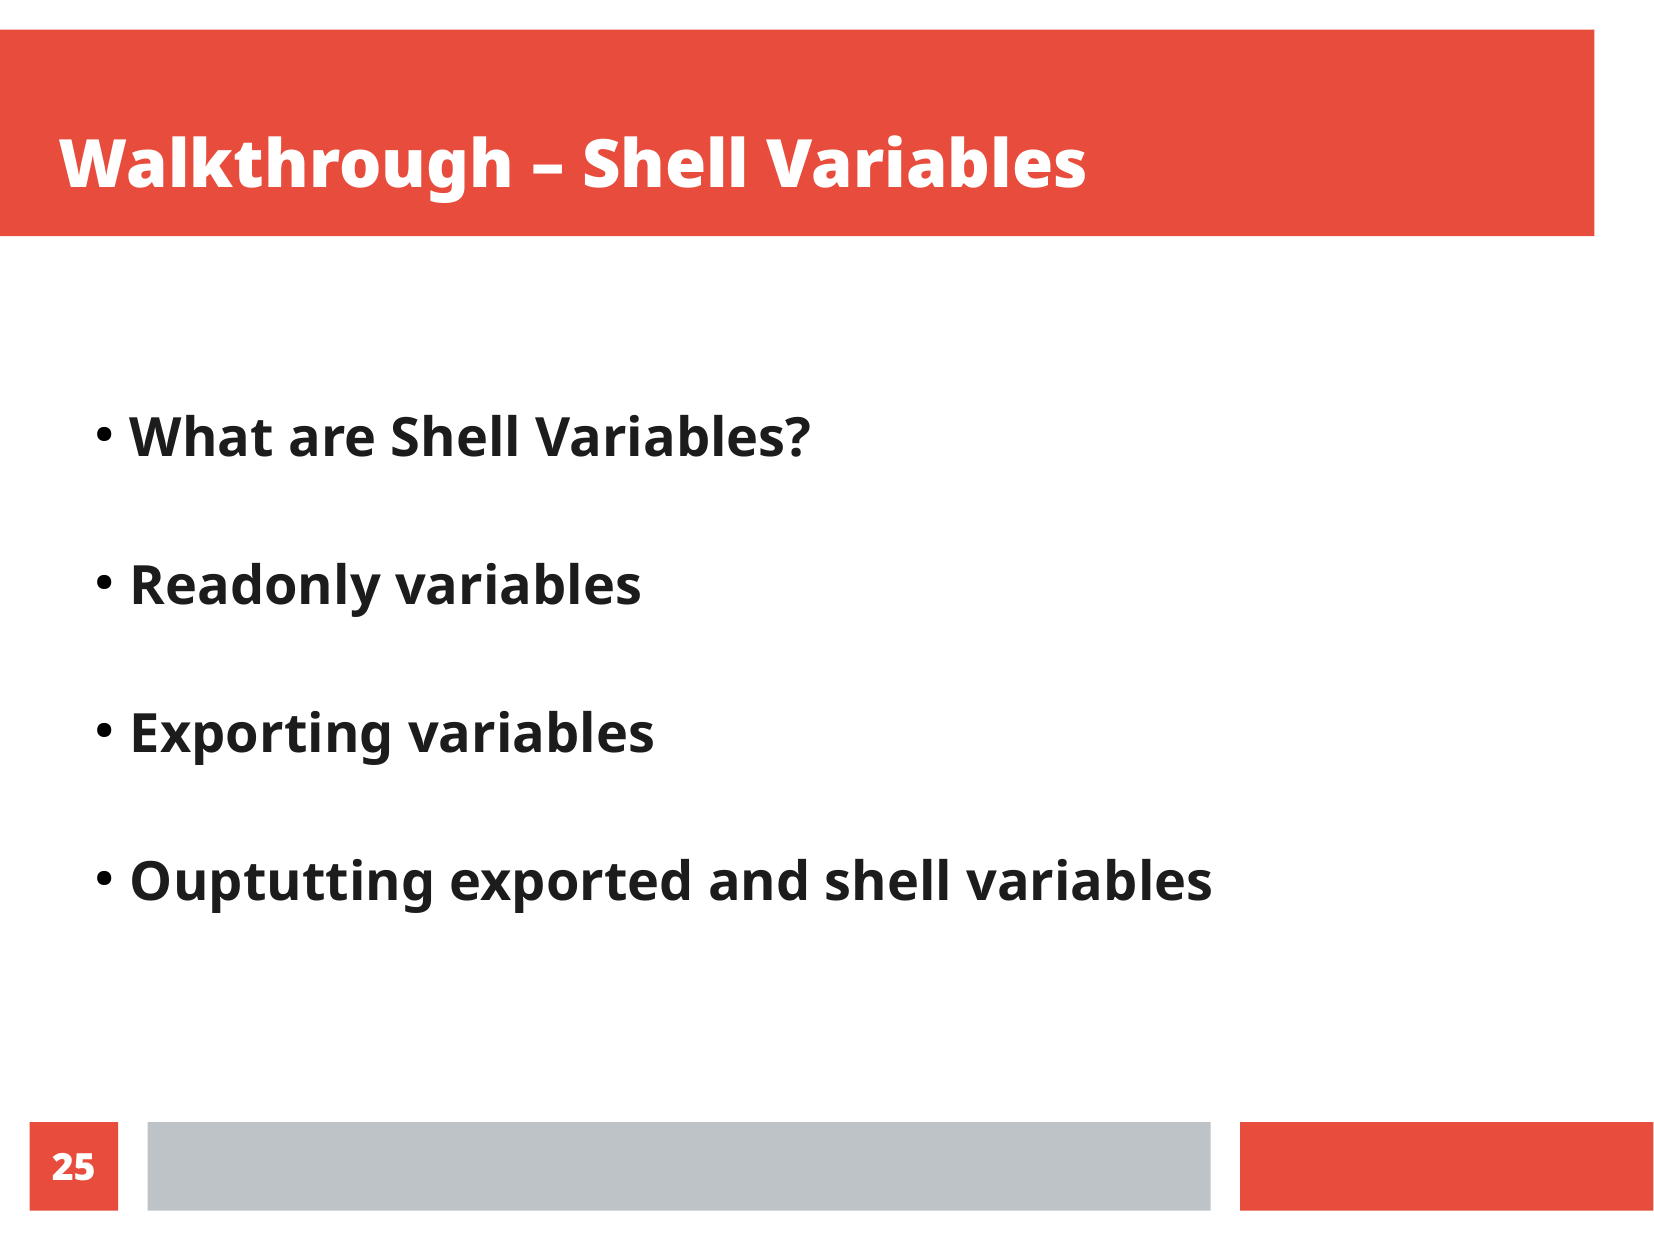

# Walkthrough – Shell Variables
What are Shell Variables?
Readonly variables
Exporting variables
Ouptutting exported and shell variables
25